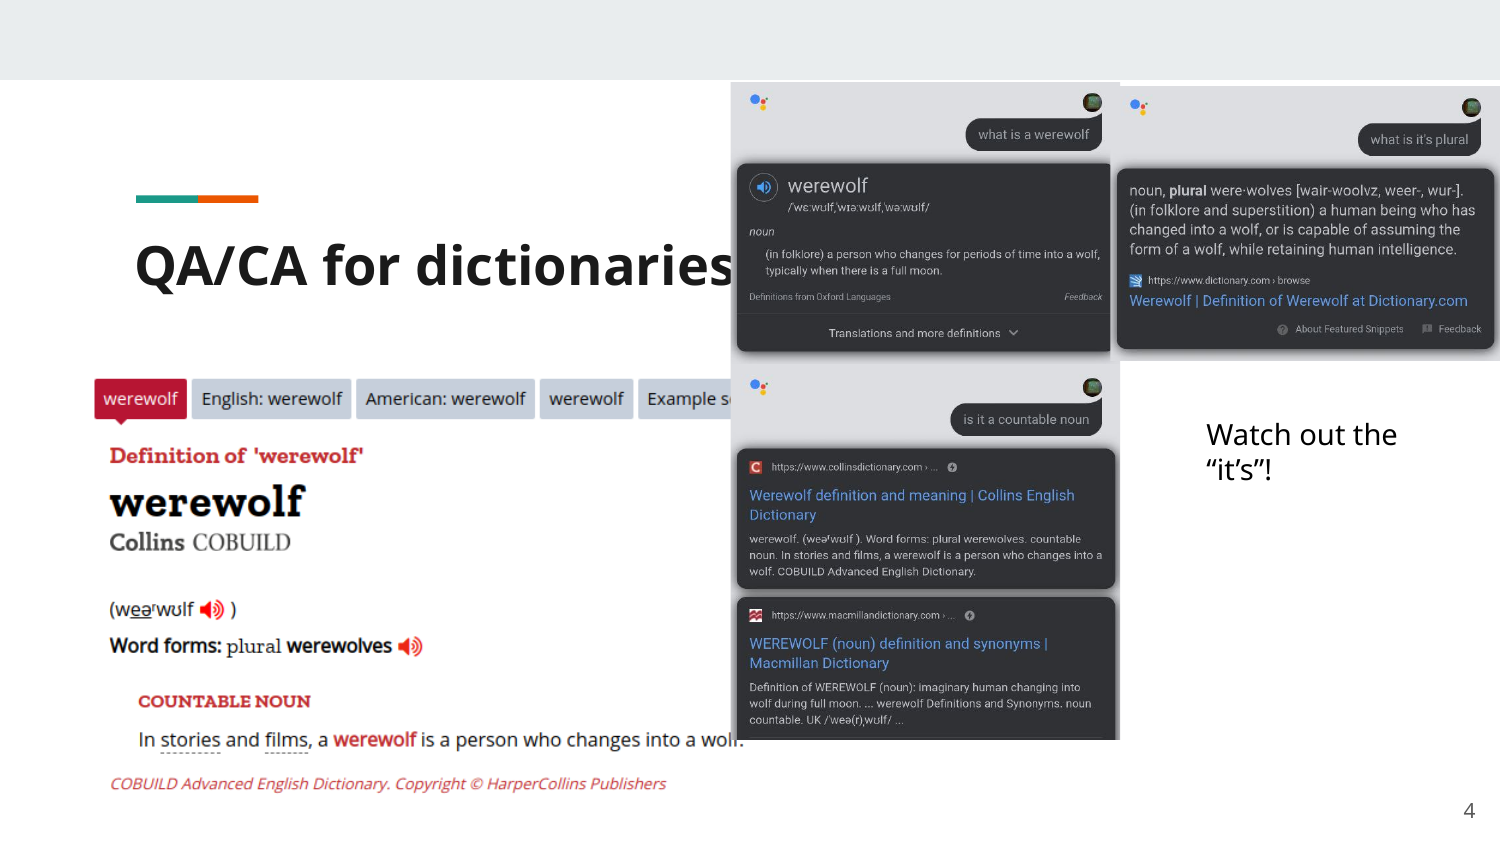

# QA/CA for dictionaries
Watch out the “it’s”!